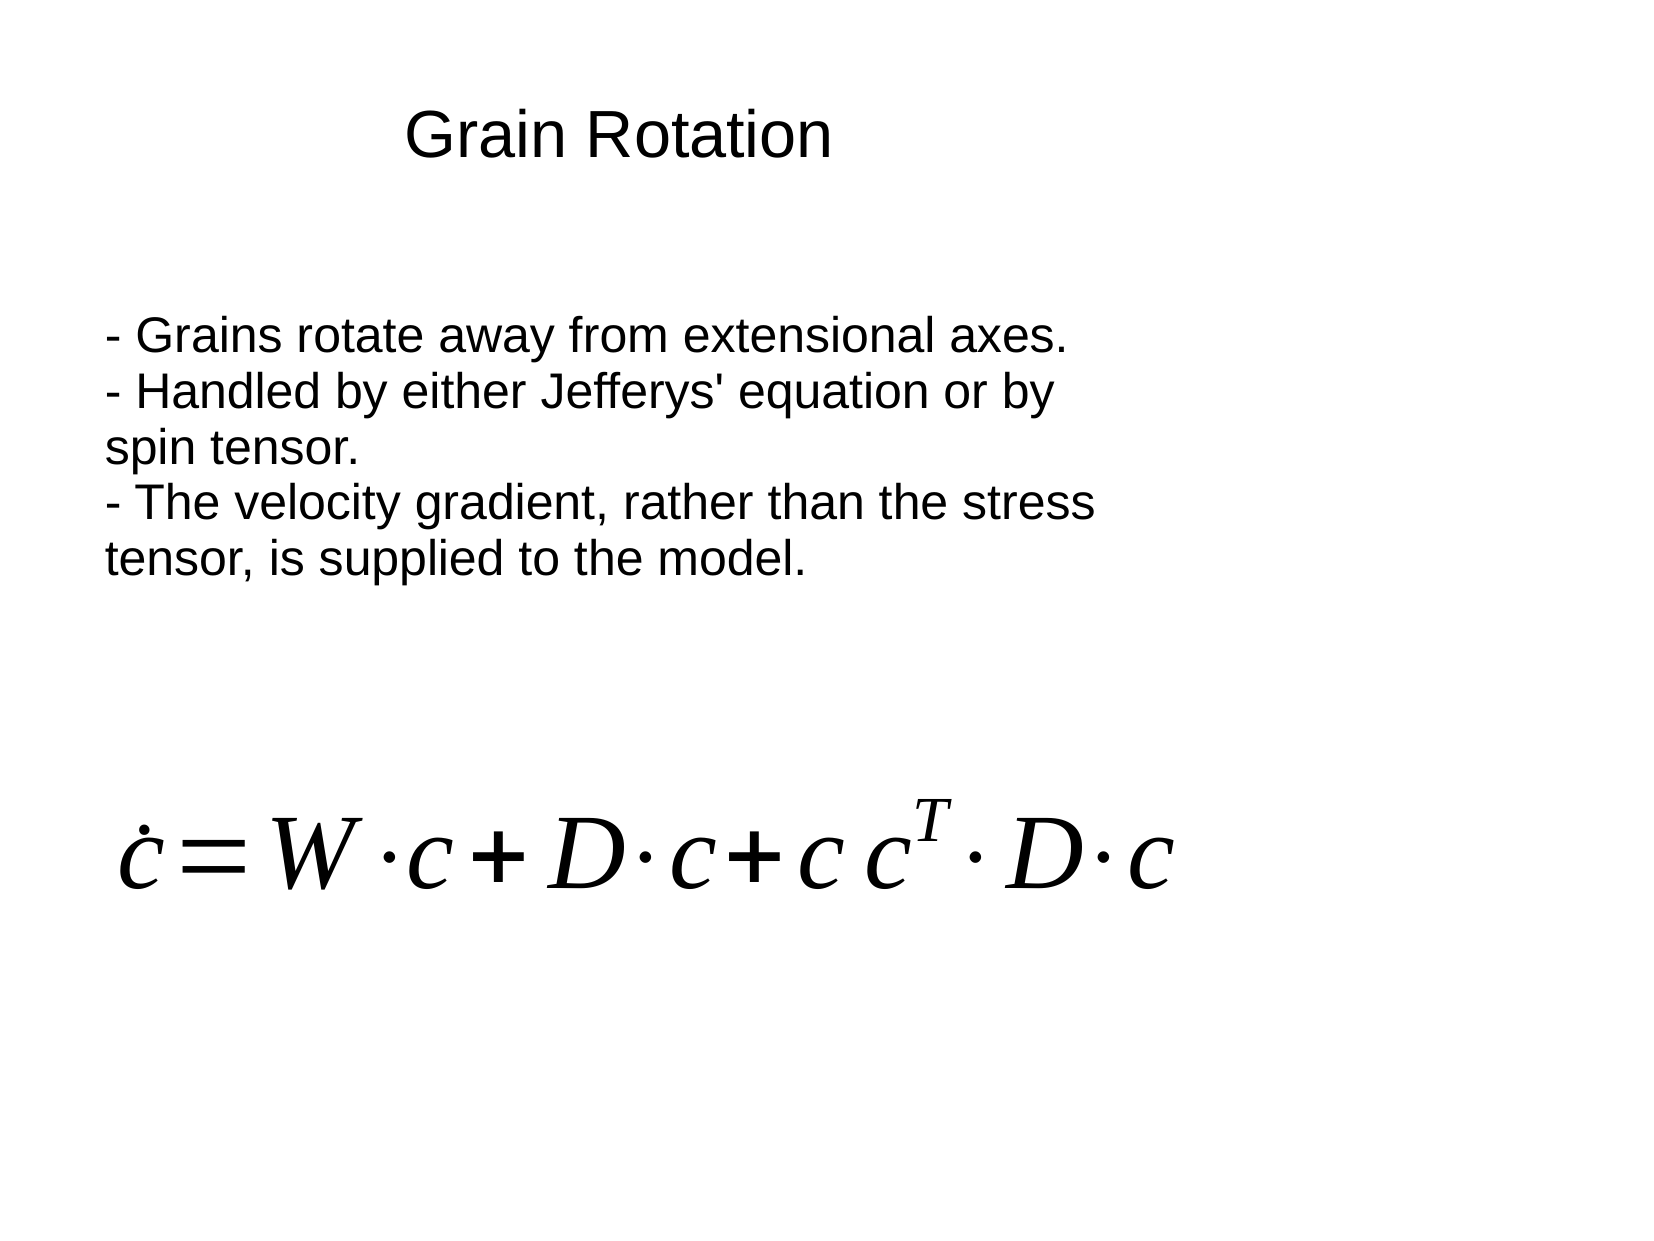

Grain Rotation
- Grains rotate away from extensional axes.
- Handled by either Jefferys' equation or by spin tensor.
- The velocity gradient, rather than the stress tensor, is supplied to the model.